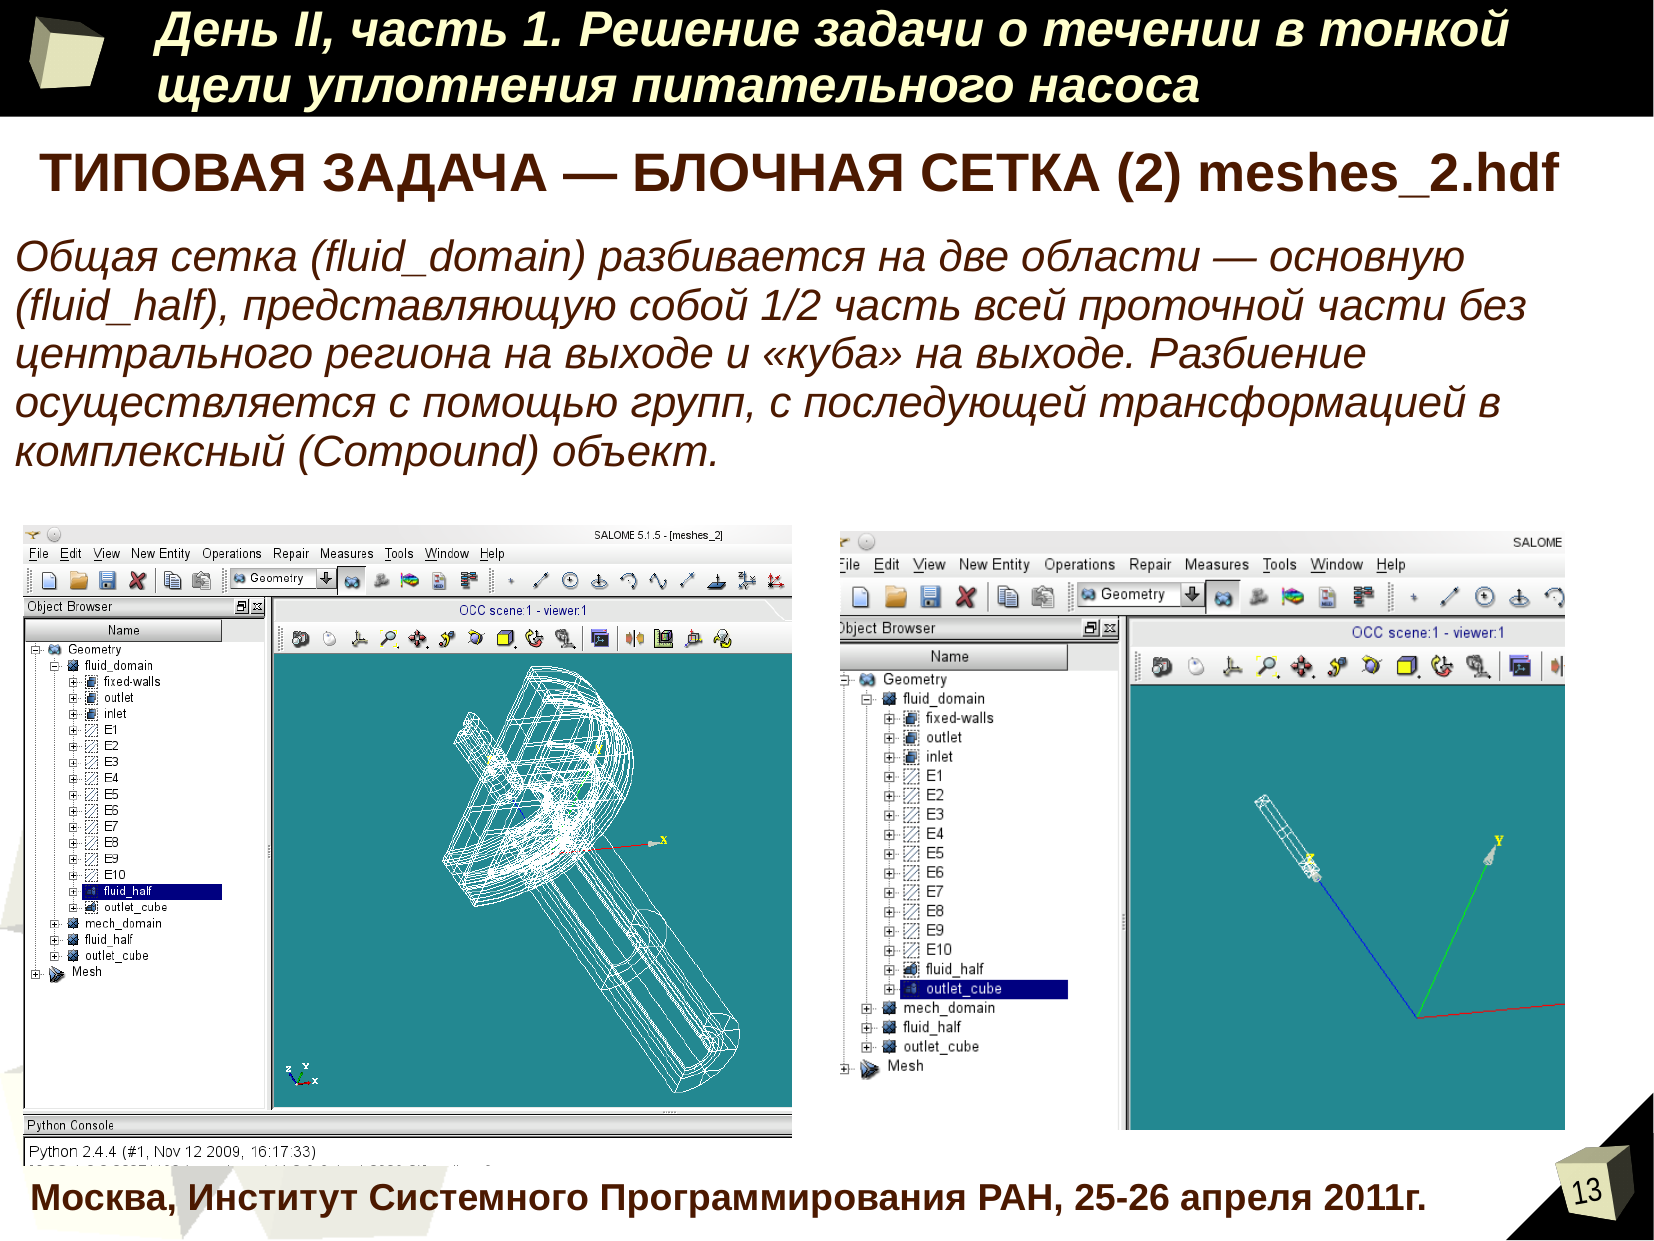

ТИПОВАЯ ЗАДАЧА — БЛОЧНАЯ СЕТКА (2) meshes_2.hdf
Общая сетка (fluid_domain) разбивается на две области — основную (fluid_half), представляющую собой 1/2 часть всей проточной части без центрального региона на выходе и «куба» на выходе. Разбиение осуществляется с помощью групп, с последующей трансформацией в комплексный (Compound) объект.